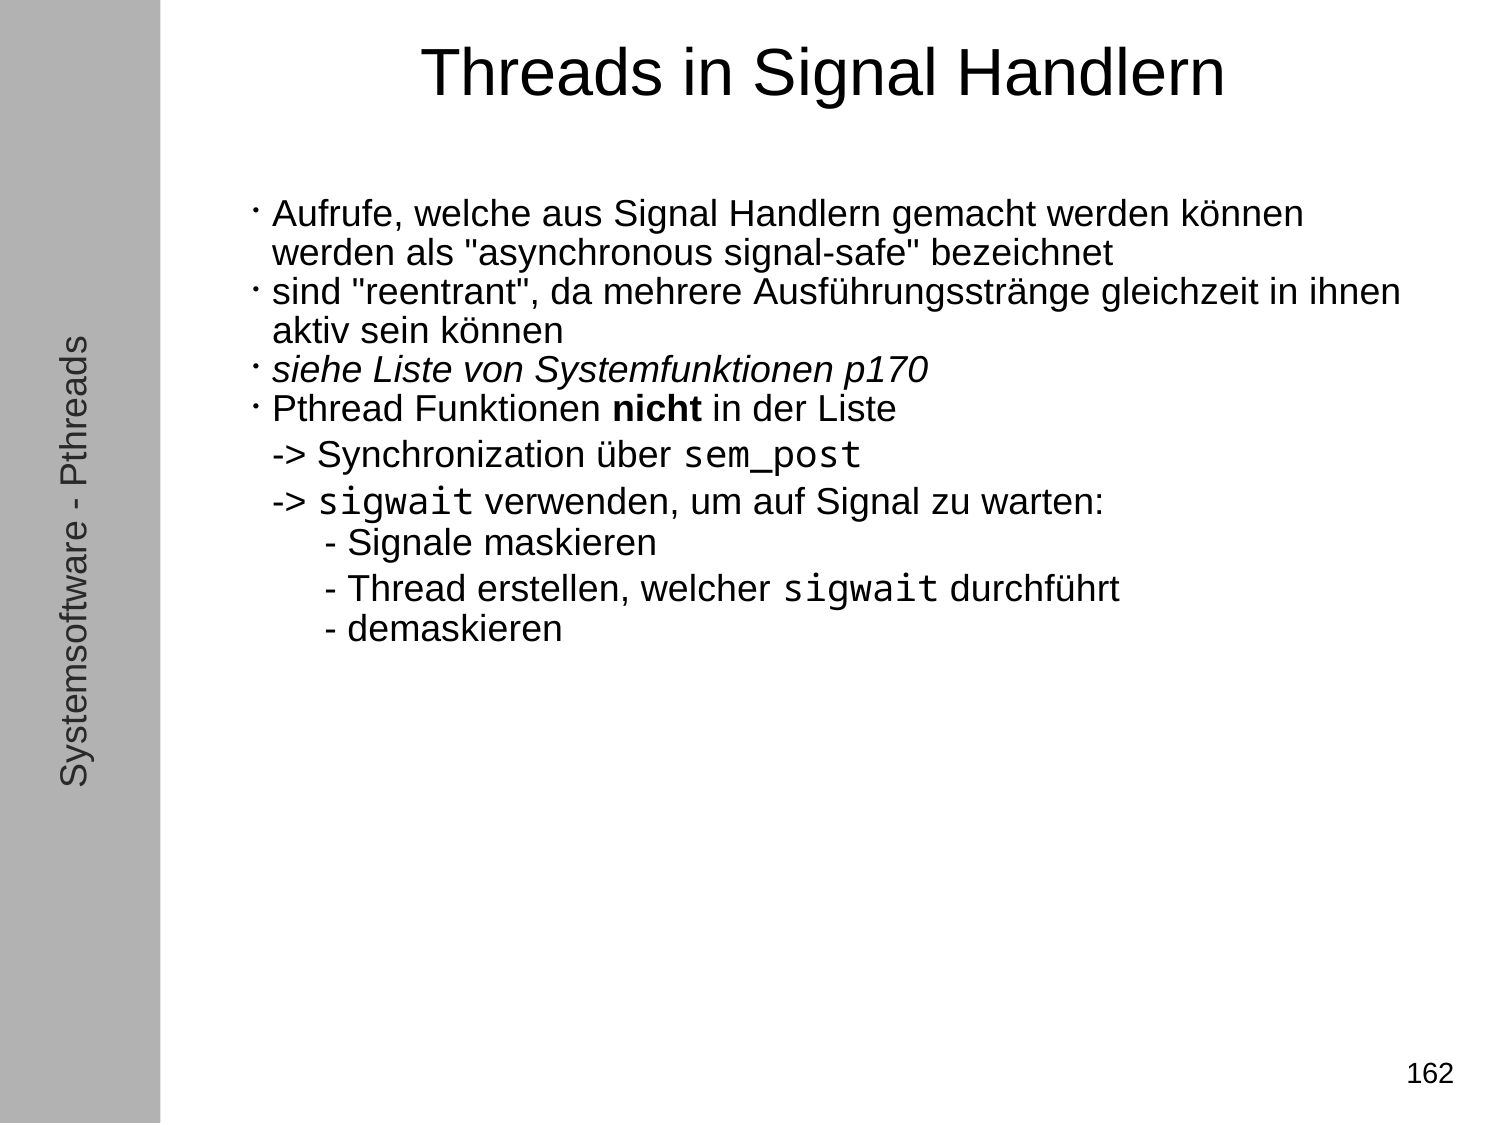

Threads in Signal Handlern
Aufrufe, welche aus Signal Handlern gemacht werden können werden als "asynchronous signal-safe" bezeichnet
sind "reentrant", da mehrere Ausführungsstränge gleichzeit in ihnen aktiv sein können
siehe Liste von Systemfunktionen p170
Pthread Funktionen nicht in der Liste
-> Synchronization über sem_post
-> sigwait verwenden, um auf Signal zu warten:
 - Signale maskieren
 - Thread erstellen, welcher sigwait durchführt
 - demaskieren
Systemsoftware - Pthreads